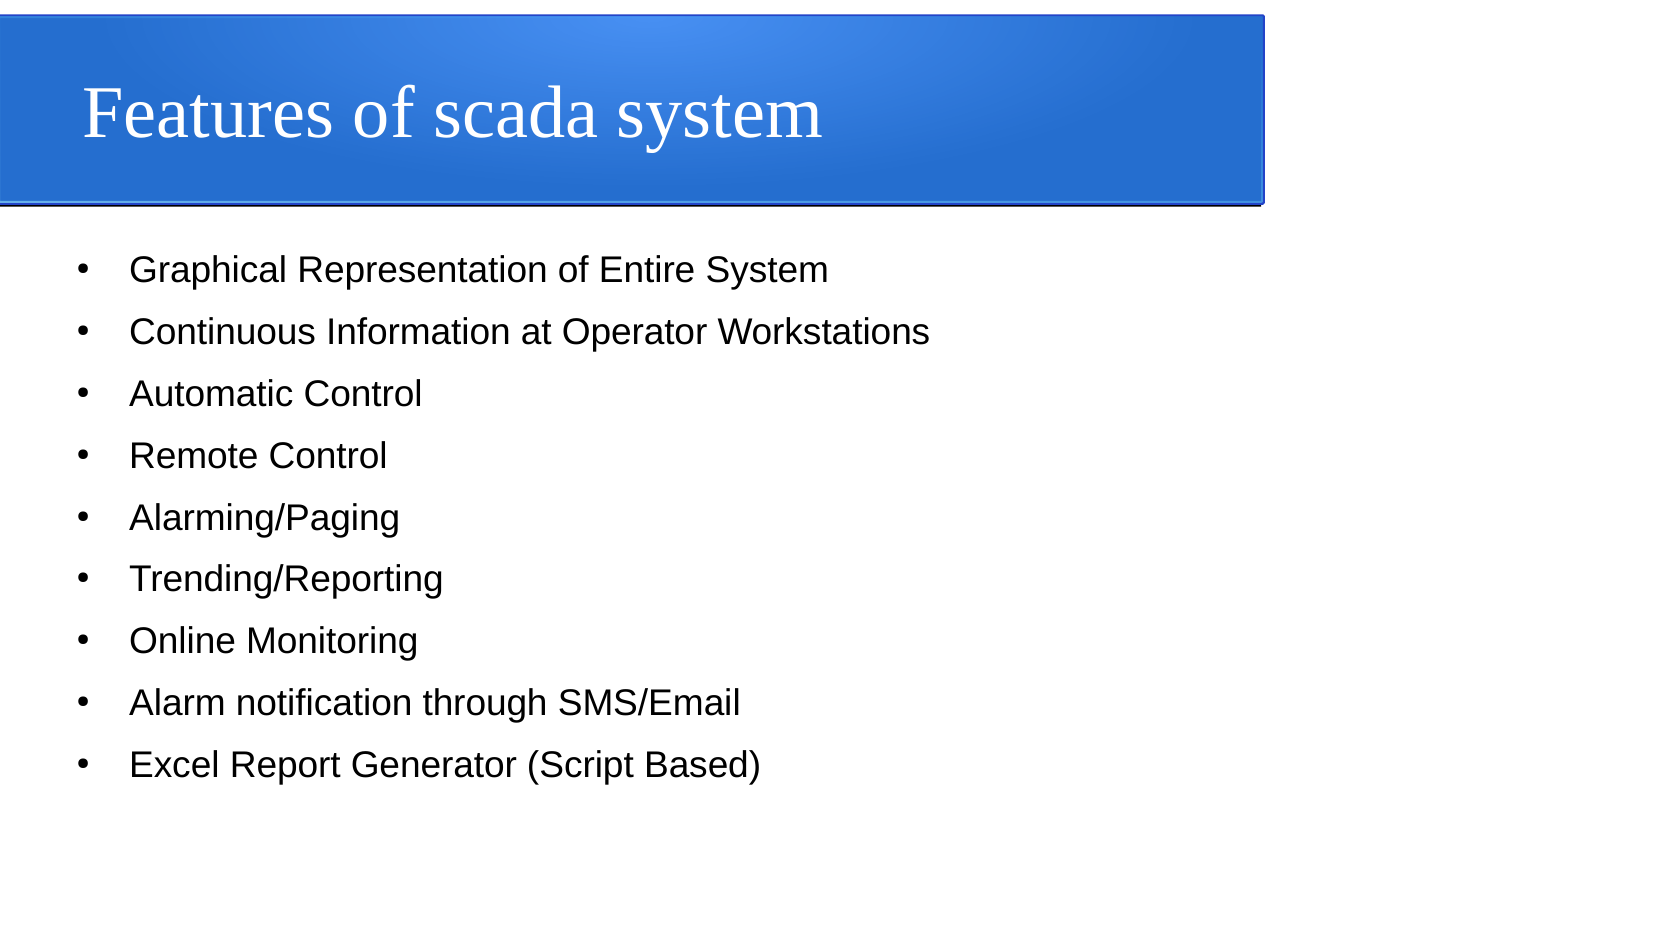

# Features of scada system
Graphical Representation of Entire System
Continuous Information at Operator Workstations
Automatic Control
Remote Control
Alarming/Paging
Trending/Reporting
Online Monitoring
Alarm notification through SMS/Email
Excel Report Generator (Script Based)